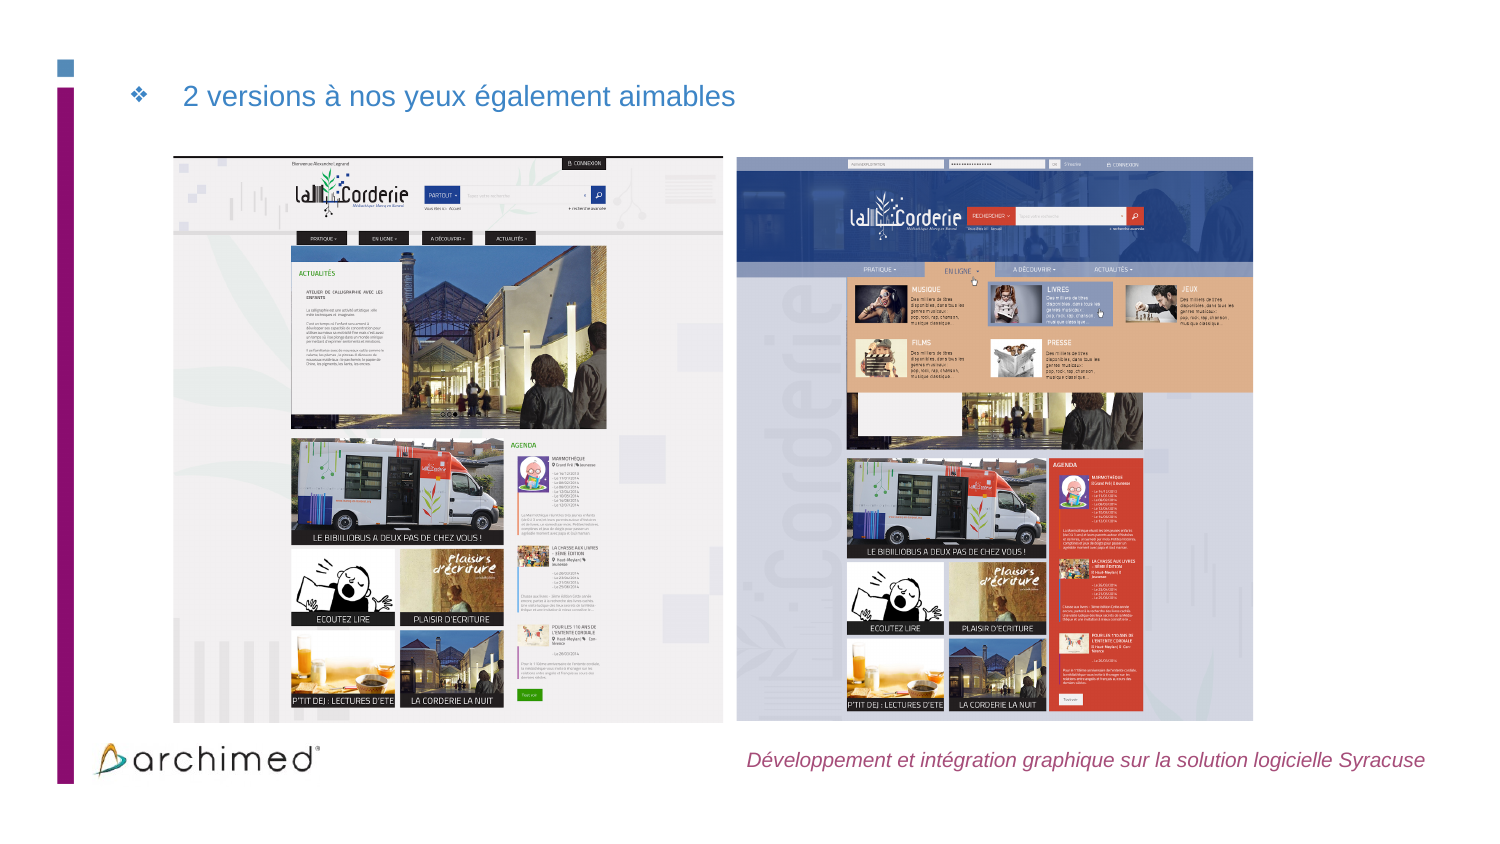

2 versions à nos yeux également aimables
# Développement et intégration graphique sur la solution logicielle Syracuse